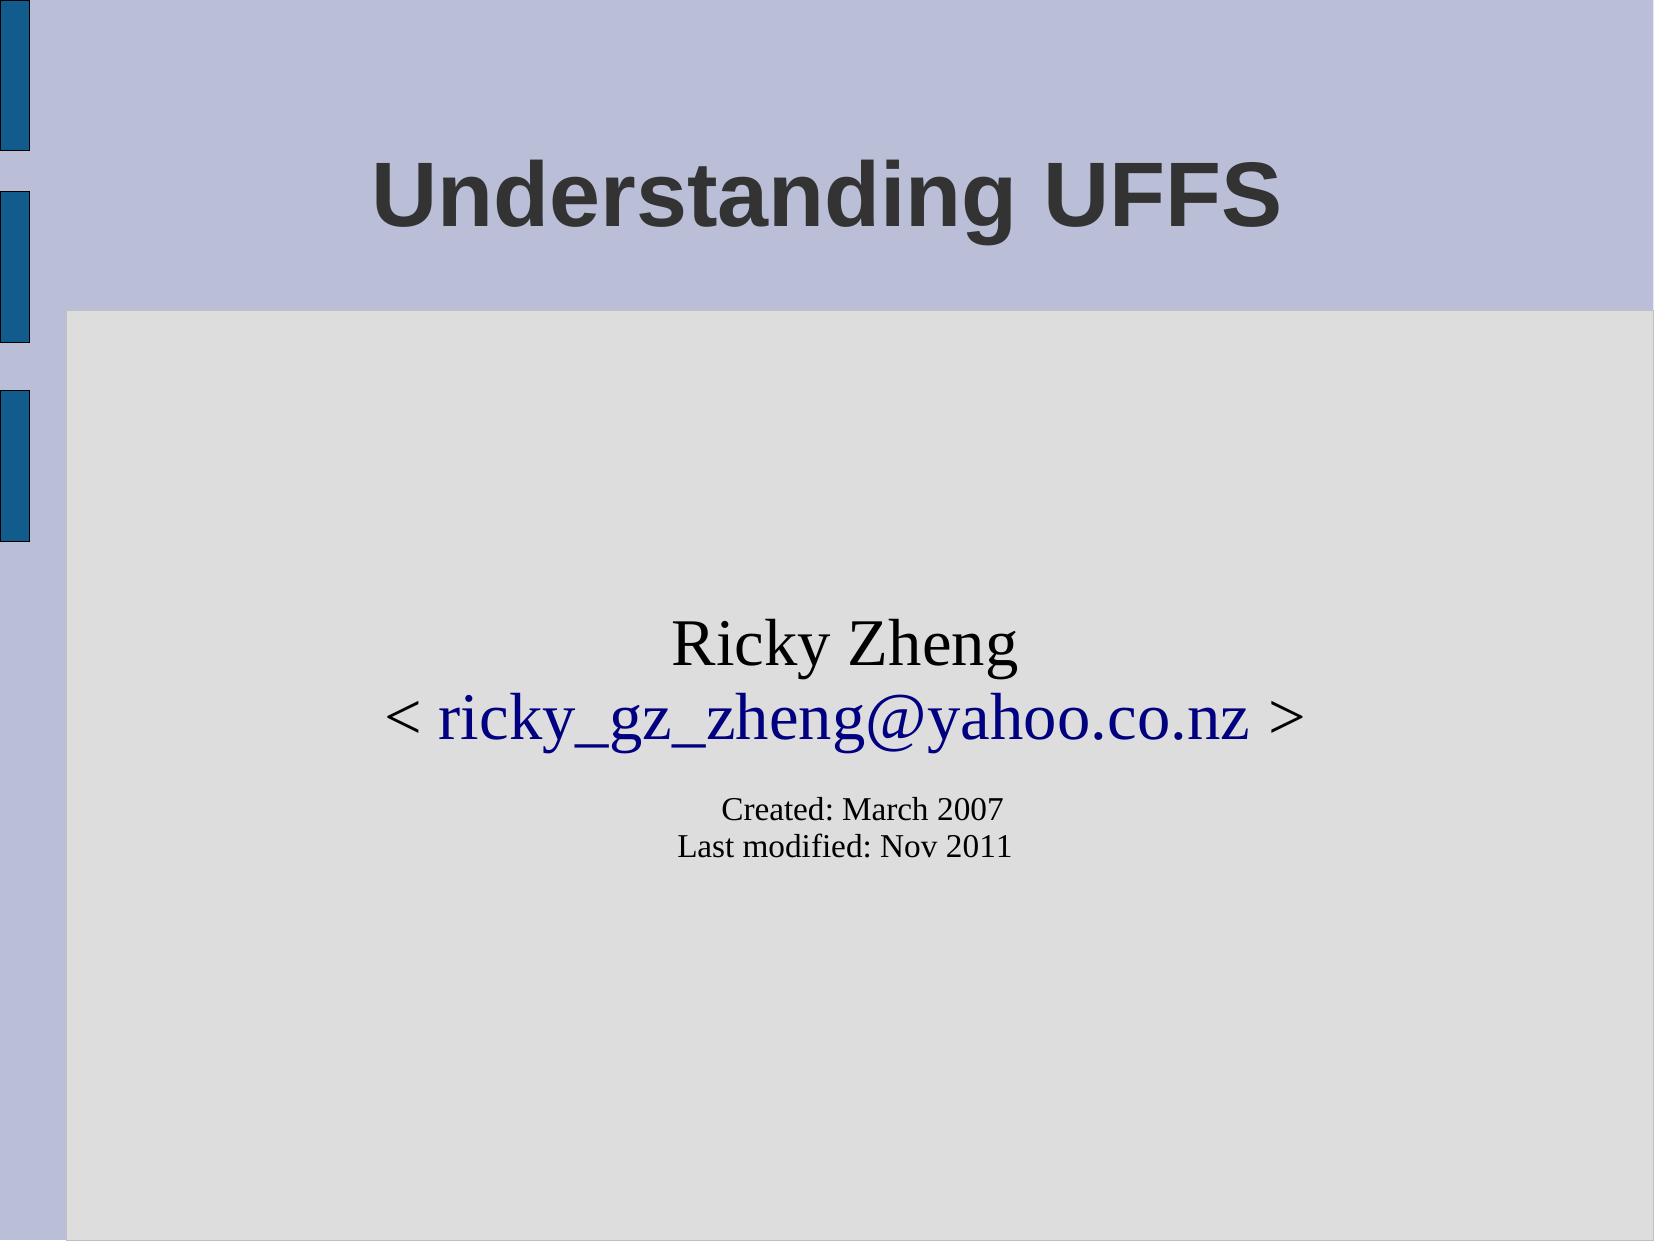

# Understanding UFFS
Ricky Zheng
< ricky_gz_zheng@yahoo.co.nz >
Created: March 2007
Last modified: Nov 2011